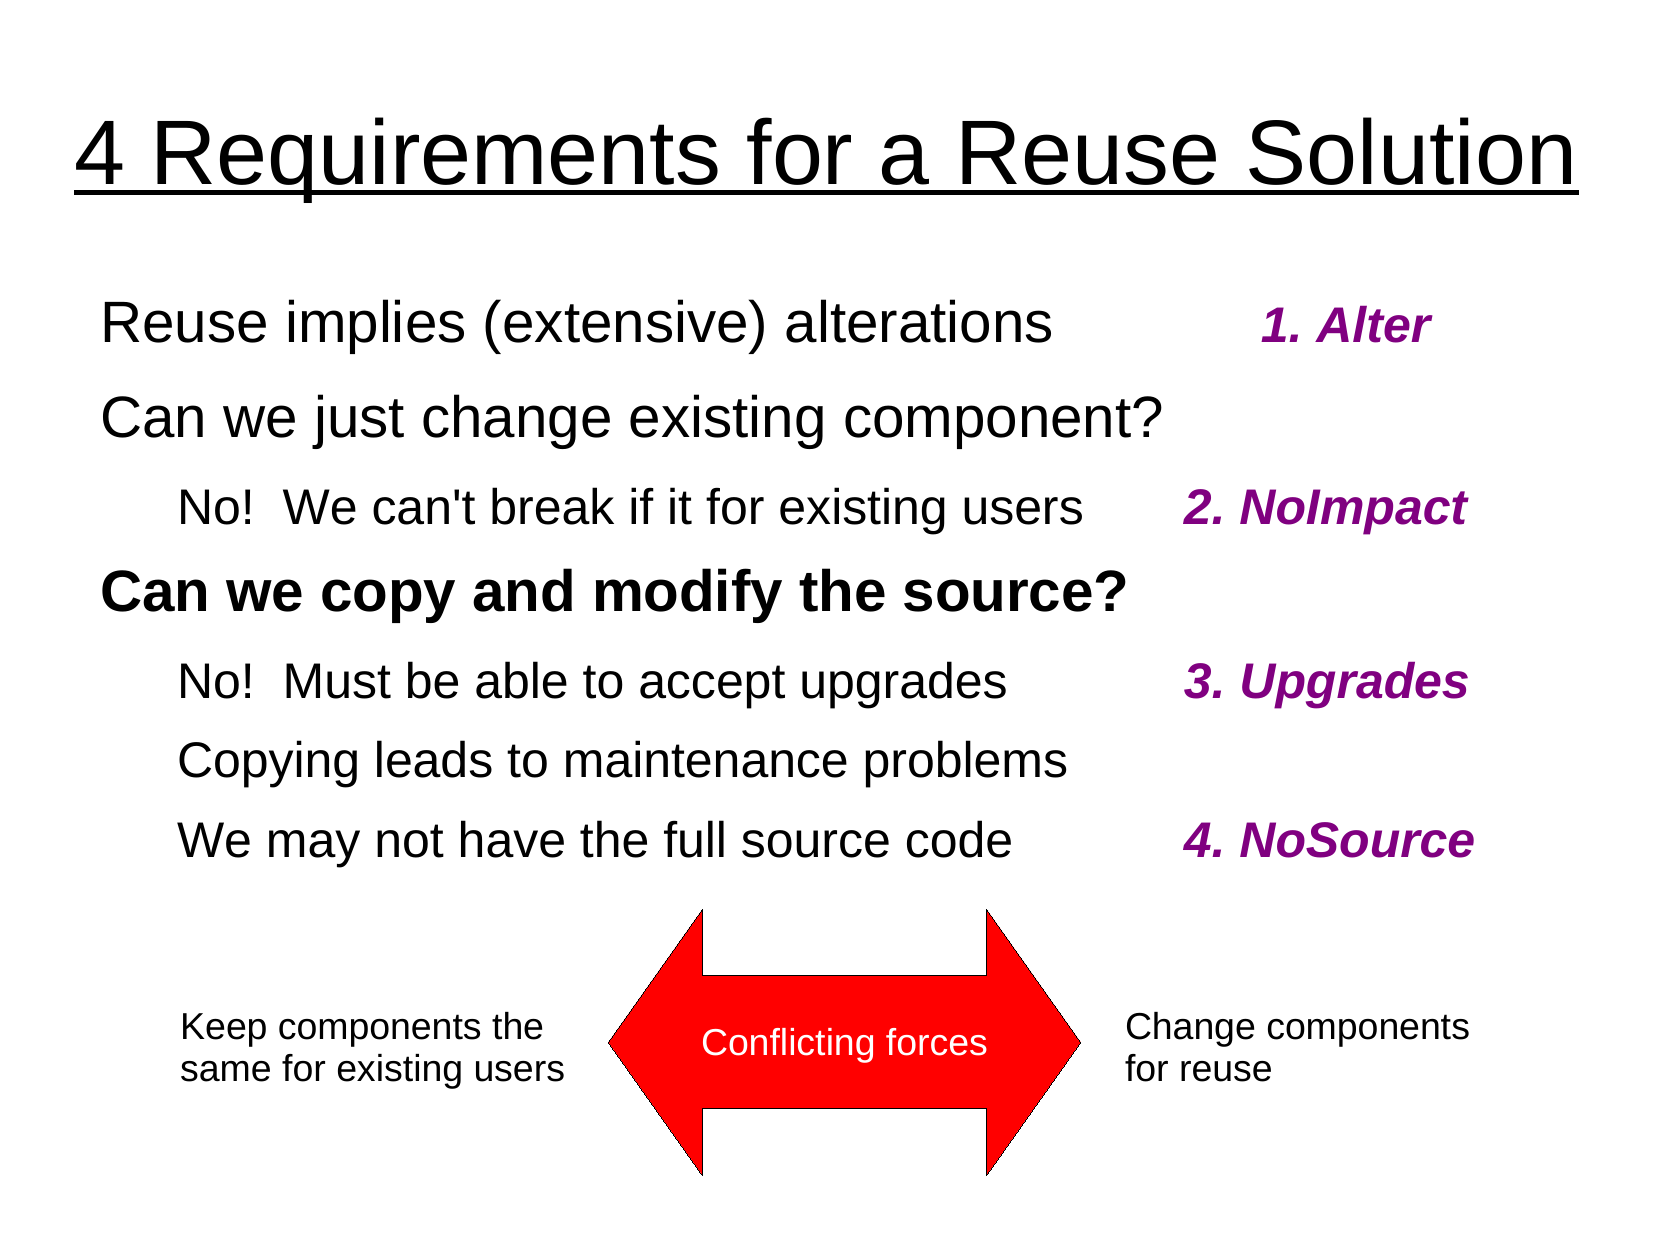

# 4 Requirements for a Reuse Solution
Reuse implies (extensive) alterations			1. Alter
Can we just change existing component?
No! We can't break if it for existing users 		2. NoImpact
Can we copy and modify the source?
No! Must be able to accept upgrades 			3. Upgrades
Copying leads to maintenance problems
We may not have the full source code			4. NoSource
Conflicting forces
Keep components the same for existing users
Change components for reuse